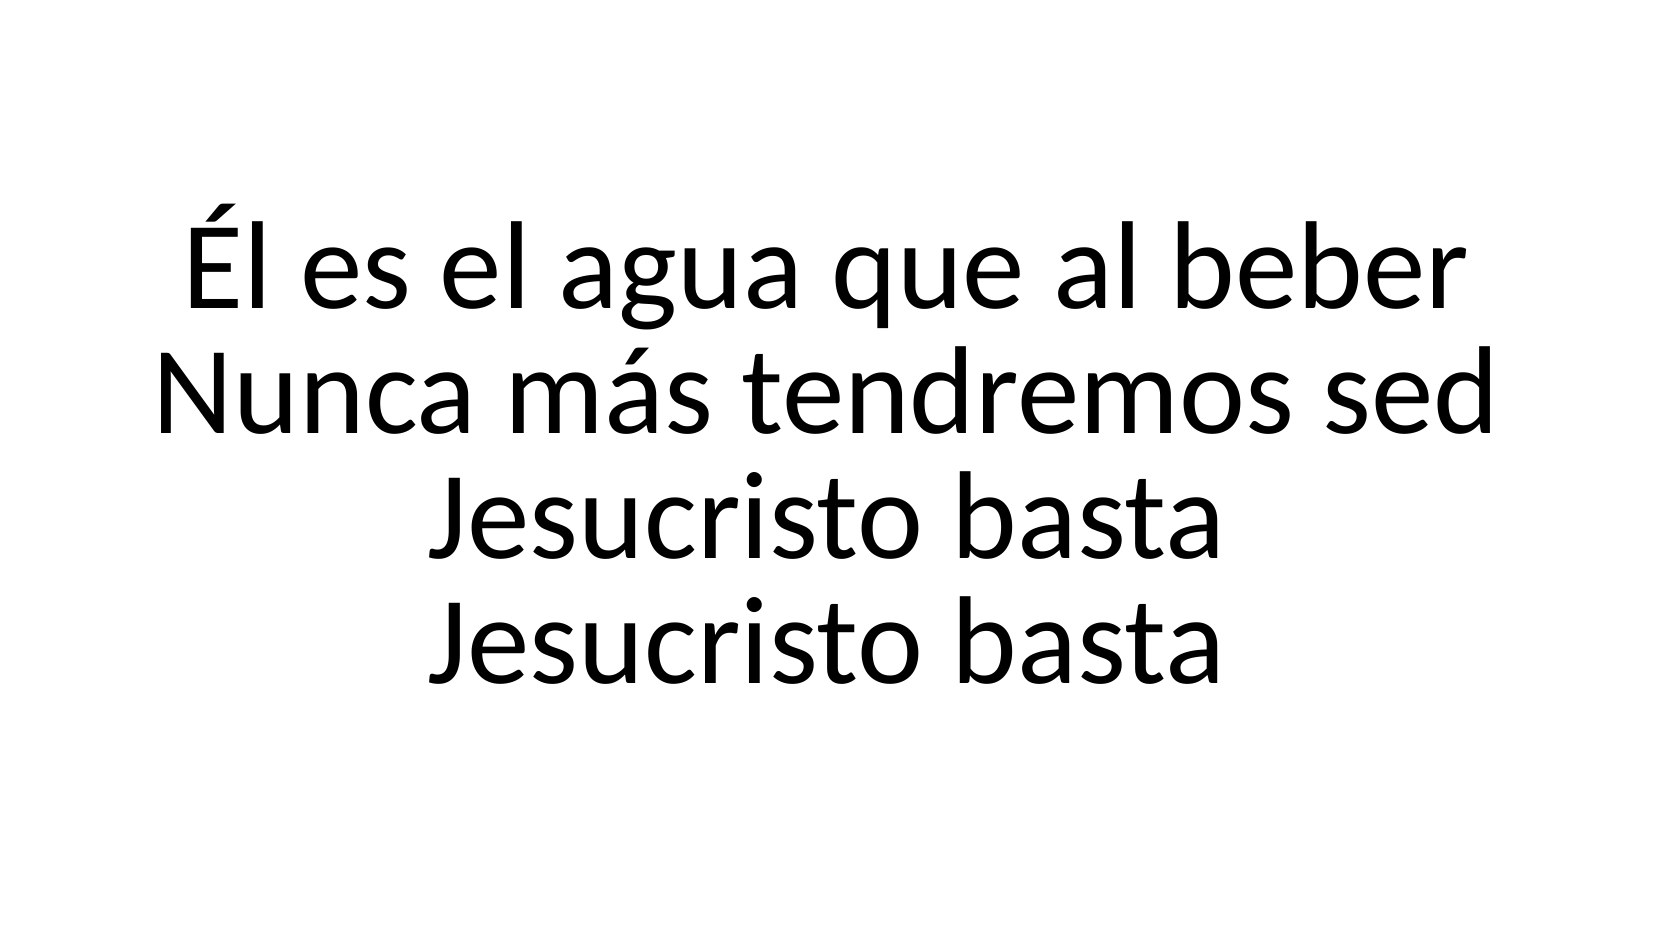

# Él es el agua que al beber Nunca más tendremos sed Jesucristo basta Jesucristo basta